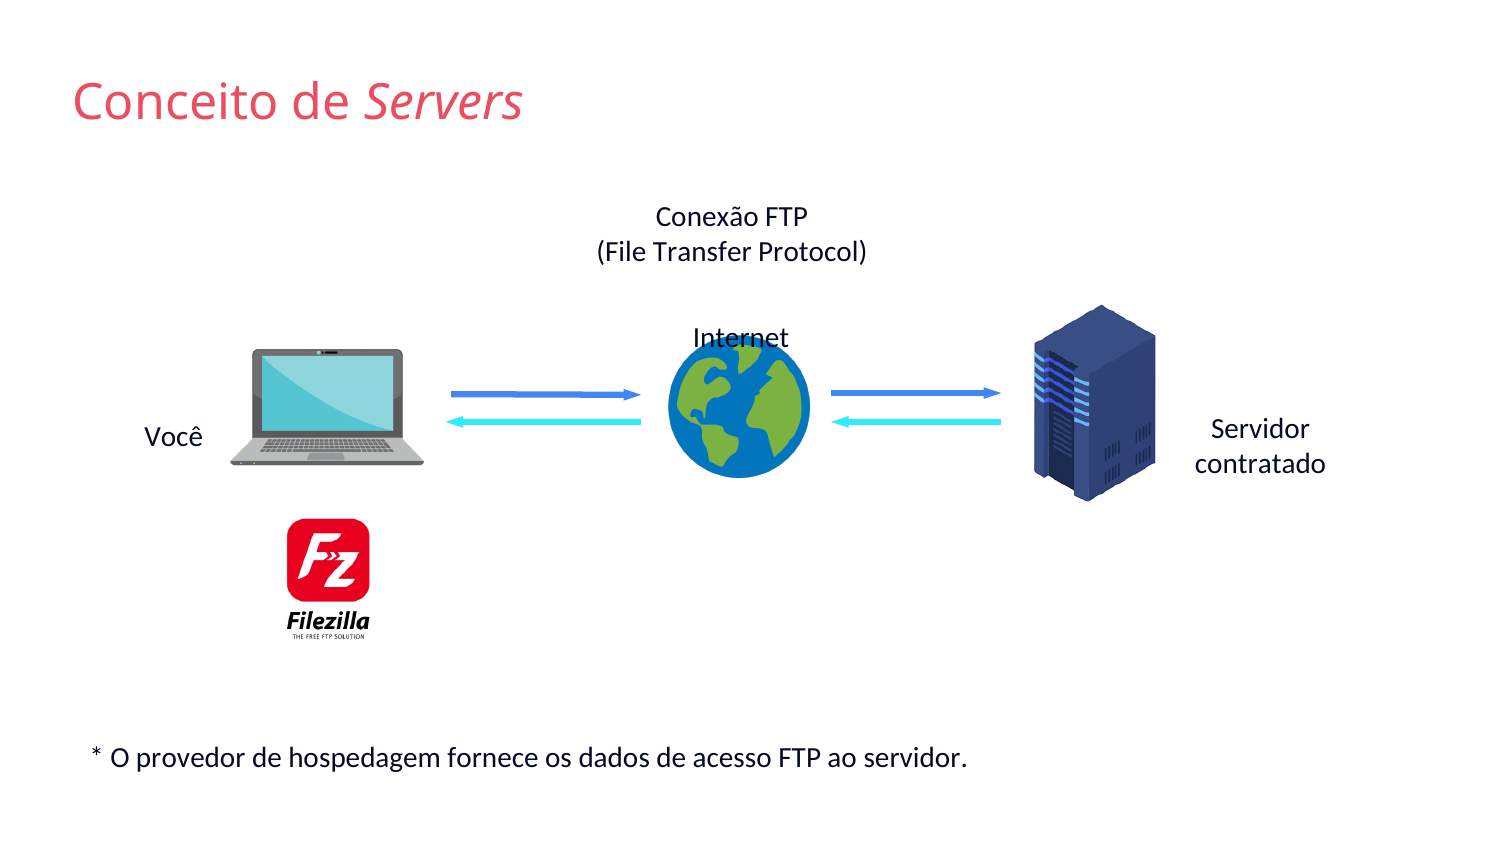

Conceito de Servers
Conexão FTP
(File Transfer Protocol)
Internet
Servidor contratado
Você
* O provedor de hospedagem fornece os dados de acesso FTP ao servidor.